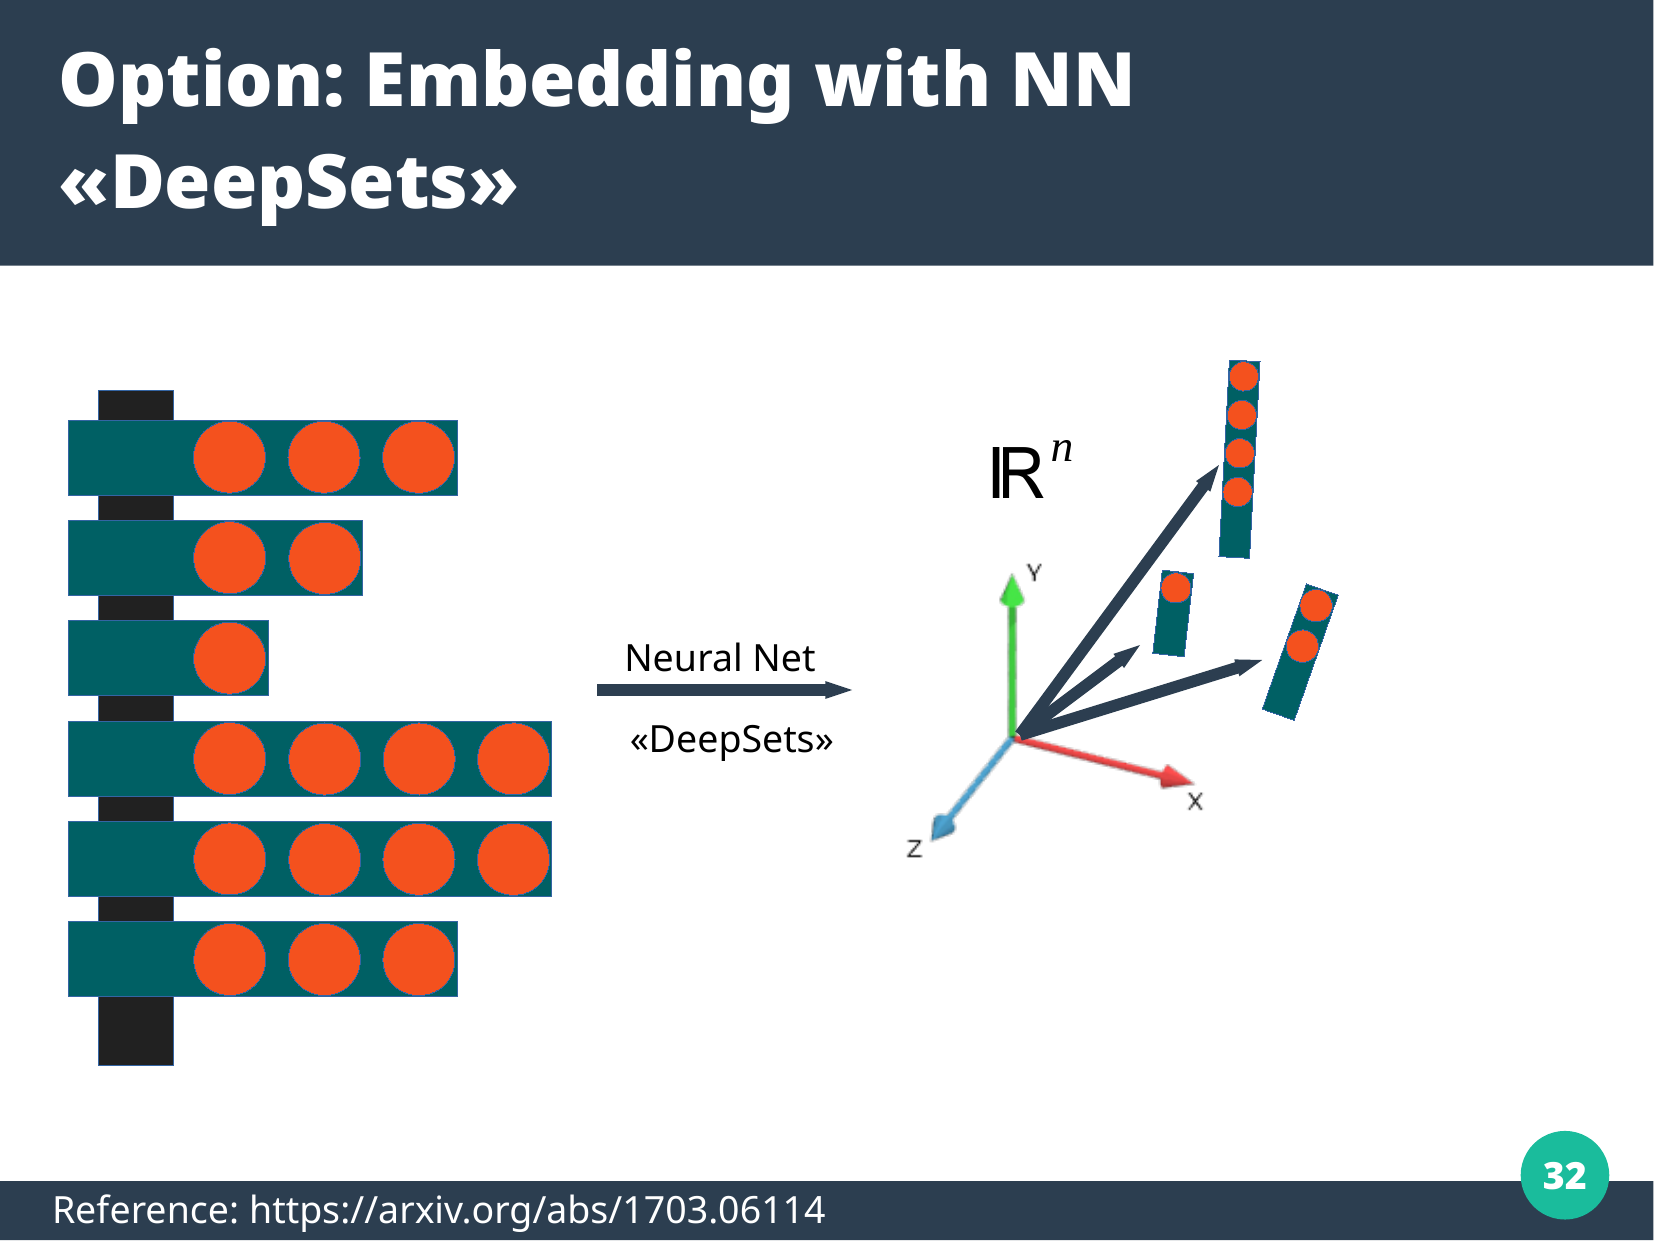

# Option: Embedding with NN «DeepSets»
Neural Net
«DeepSets»
32
Reference: https://arxiv.org/abs/1703.06114